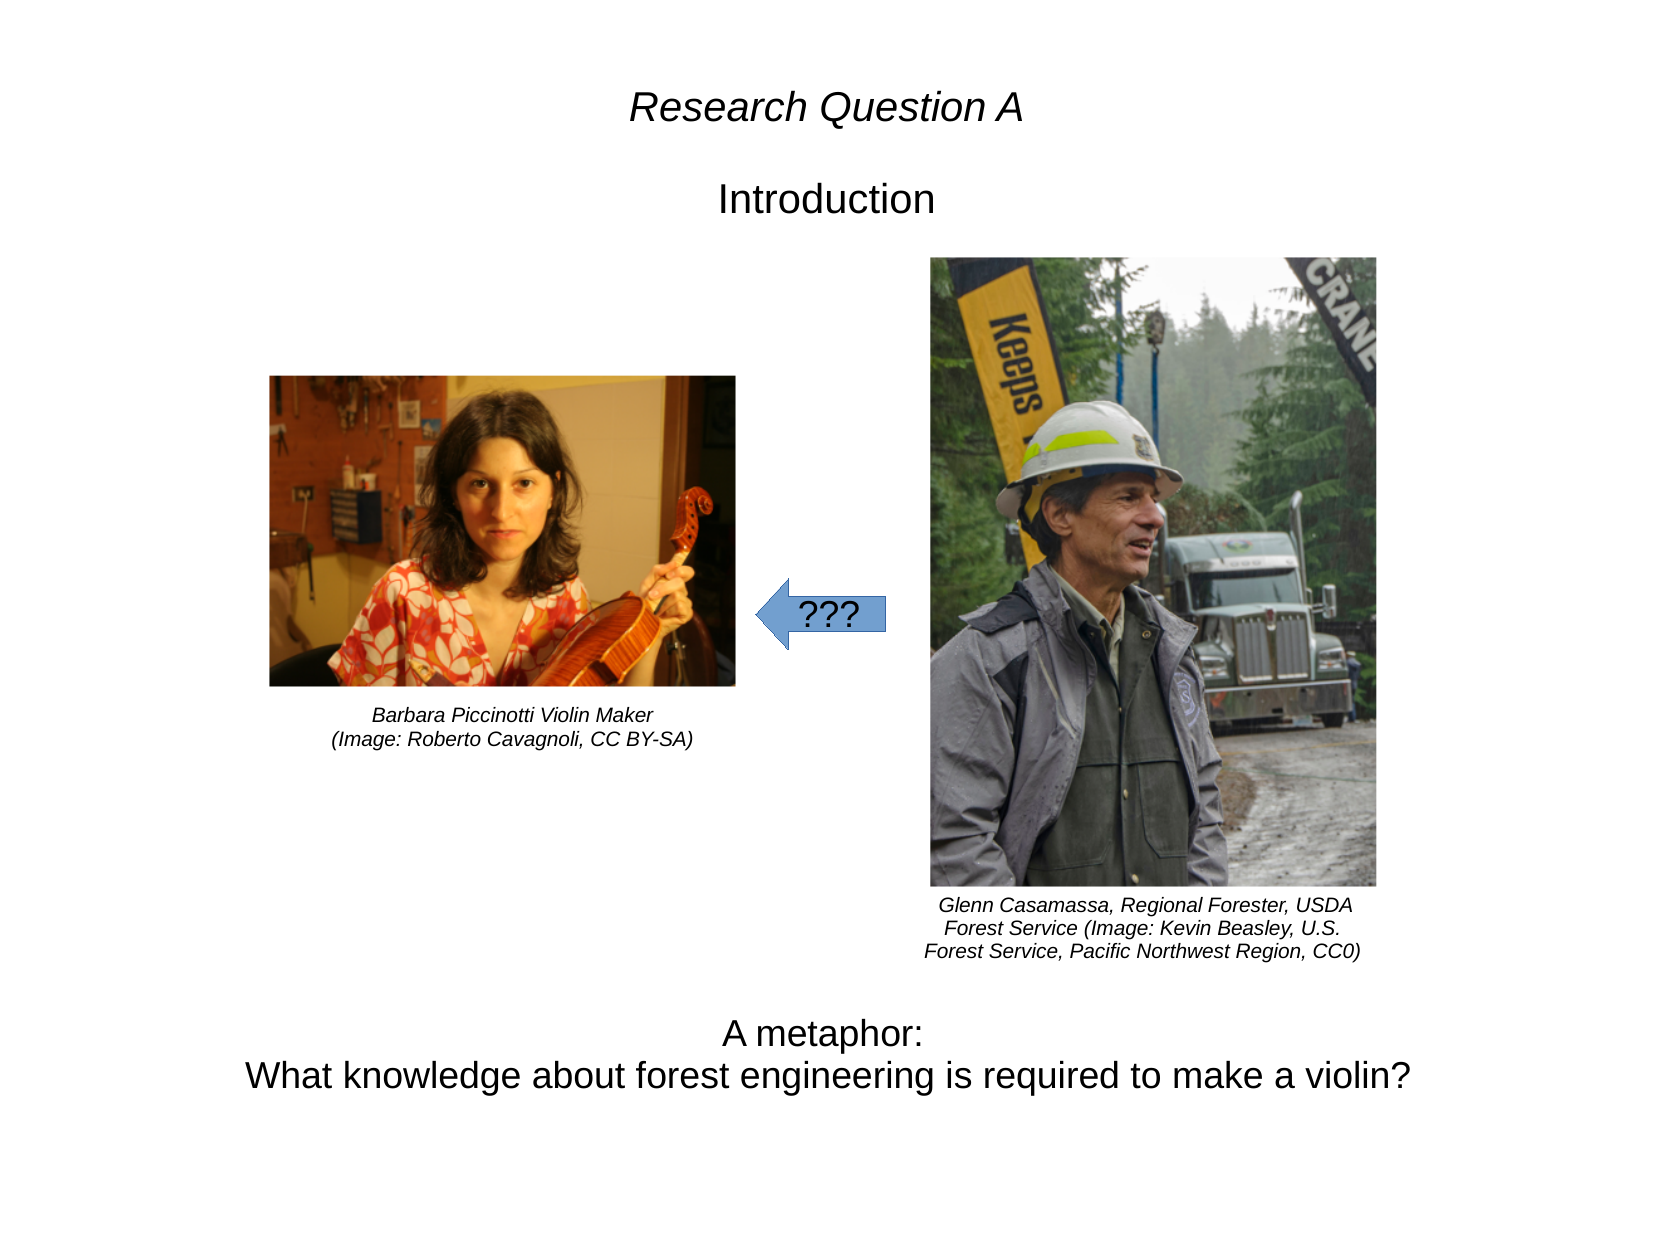

# Research Question A Introduction
???
Barbara Piccinotti Violin Maker
(Image: Roberto Cavagnoli, CC BY-SA)
 Glenn Casamassa, Regional Forester, USDA Forest Service (Image: Kevin Beasley, U.S. Forest Service, Pacific Northwest Region, CC0)
A metaphor:
What knowledge about forest engineering is required to make a violin?